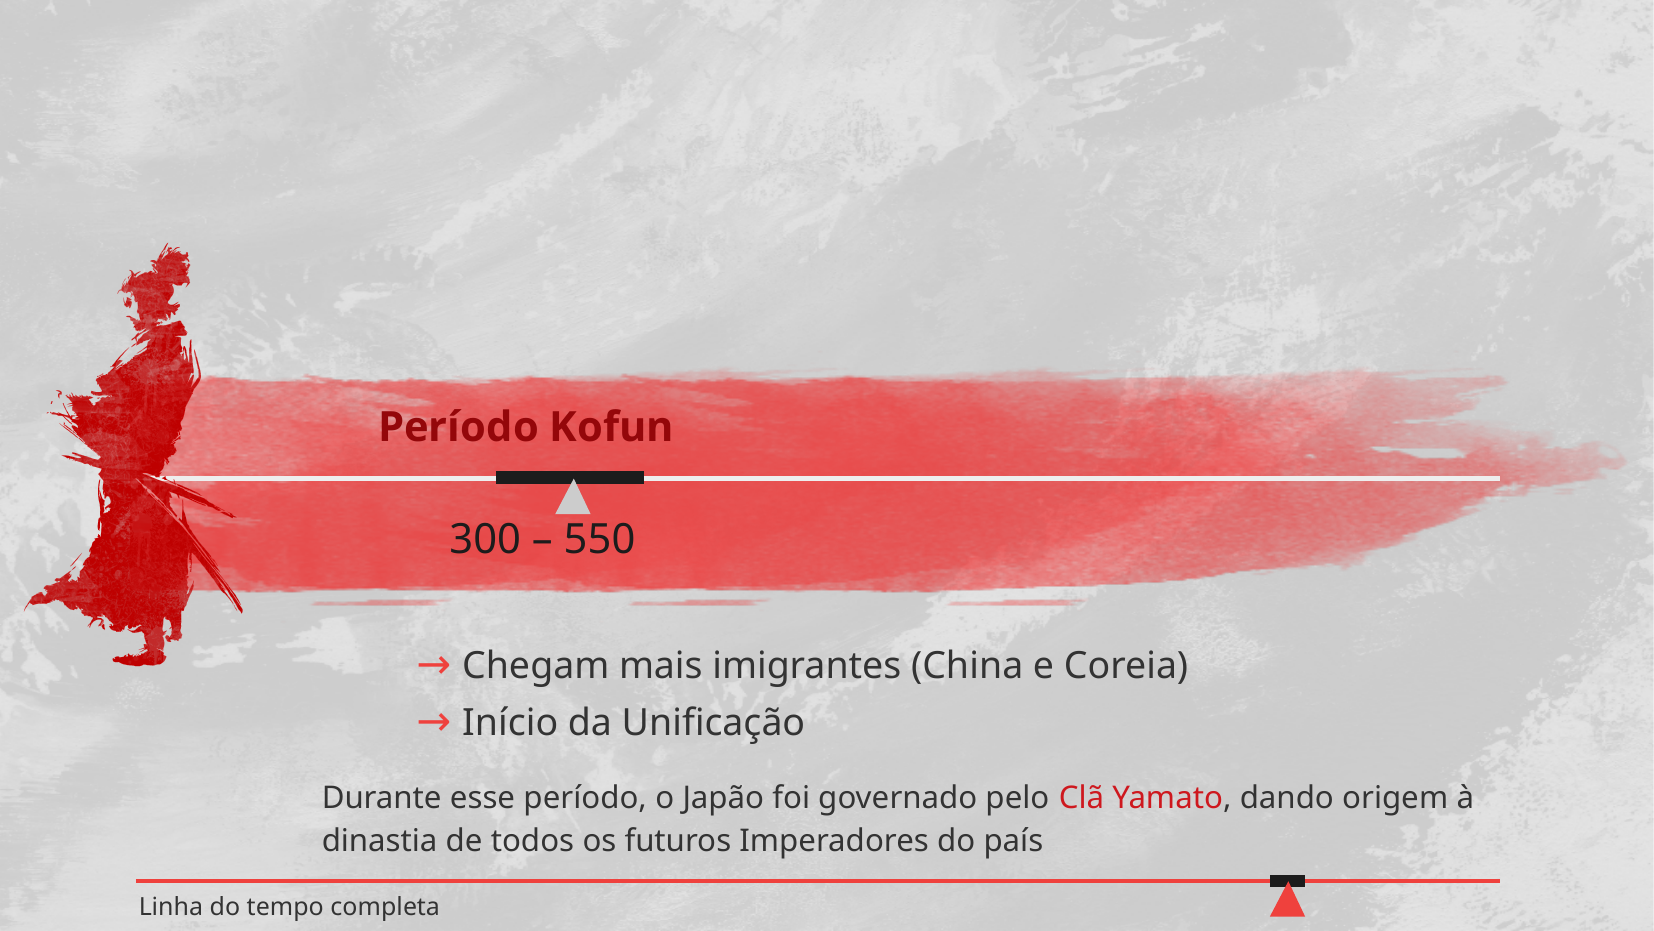

Período Kofun
300 – 550
→ Chegam mais imigrantes (China e Coreia)
→ Início da Unificação
Durante esse período, o Japão foi governado pelo Clã Yamato, dando origem à dinastia de todos os futuros Imperadores do país
Linha do tempo completa